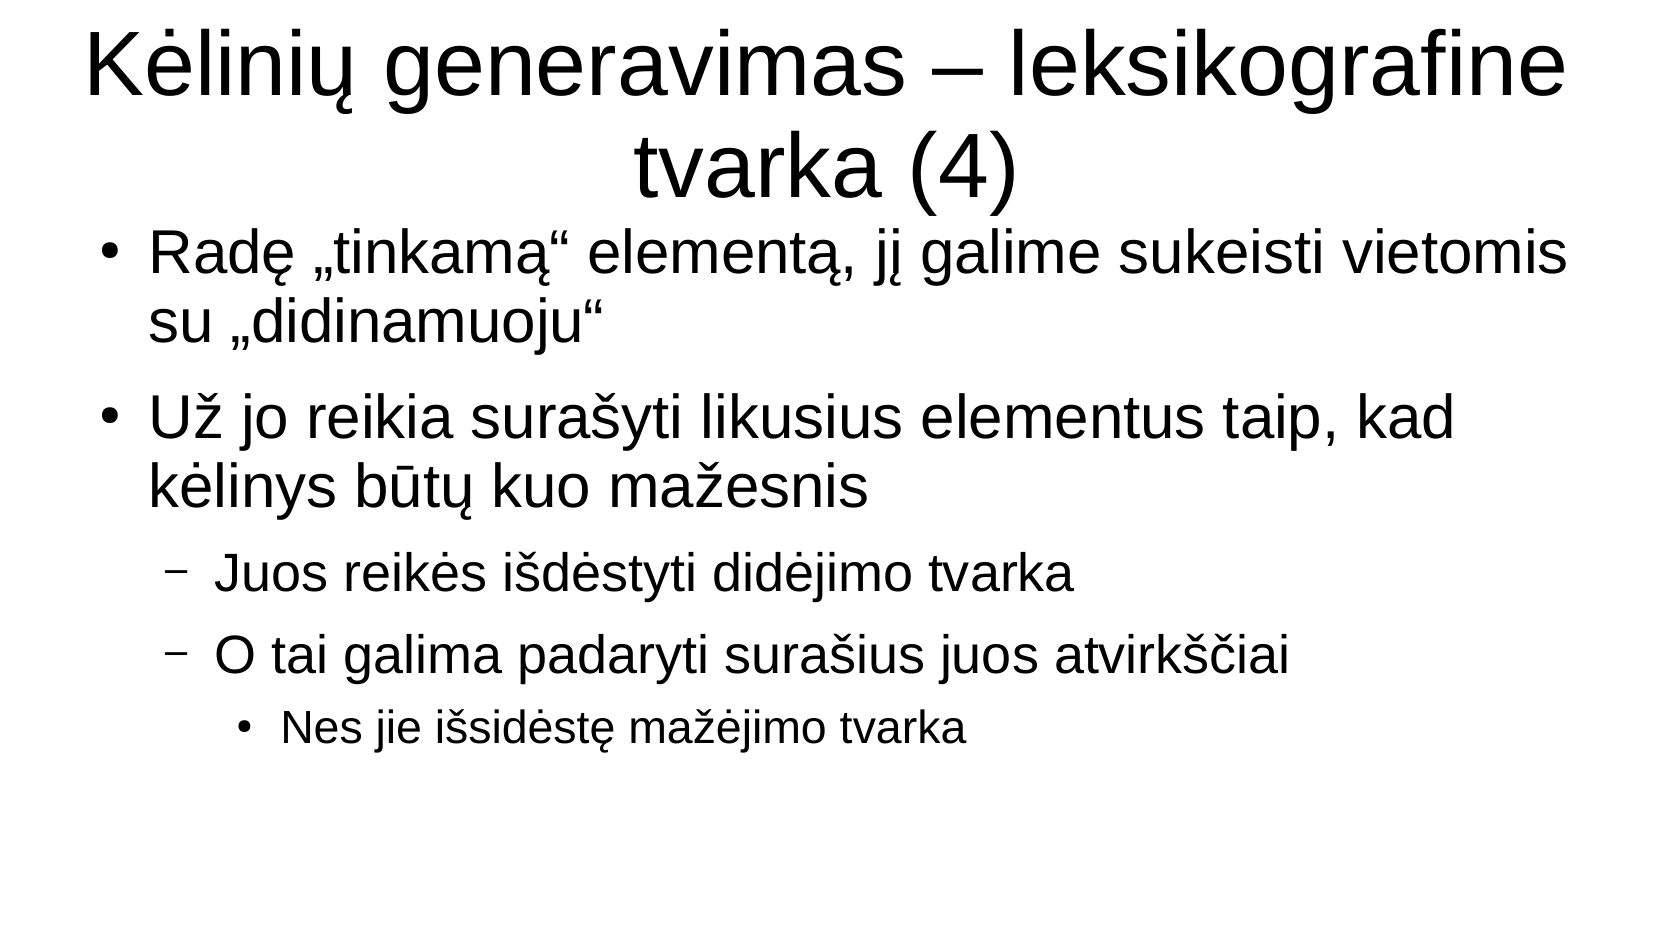

# Kėlinių generavimas – leksikografine tvarka (4)
Radę „tinkamą“ elementą, jį galime sukeisti vietomis su „didinamuoju“
Už jo reikia surašyti likusius elementus taip, kad kėlinys būtų kuo mažesnis
Juos reikės išdėstyti didėjimo tvarka
O tai galima padaryti surašius juos atvirkščiai
Nes jie išsidėstę mažėjimo tvarka